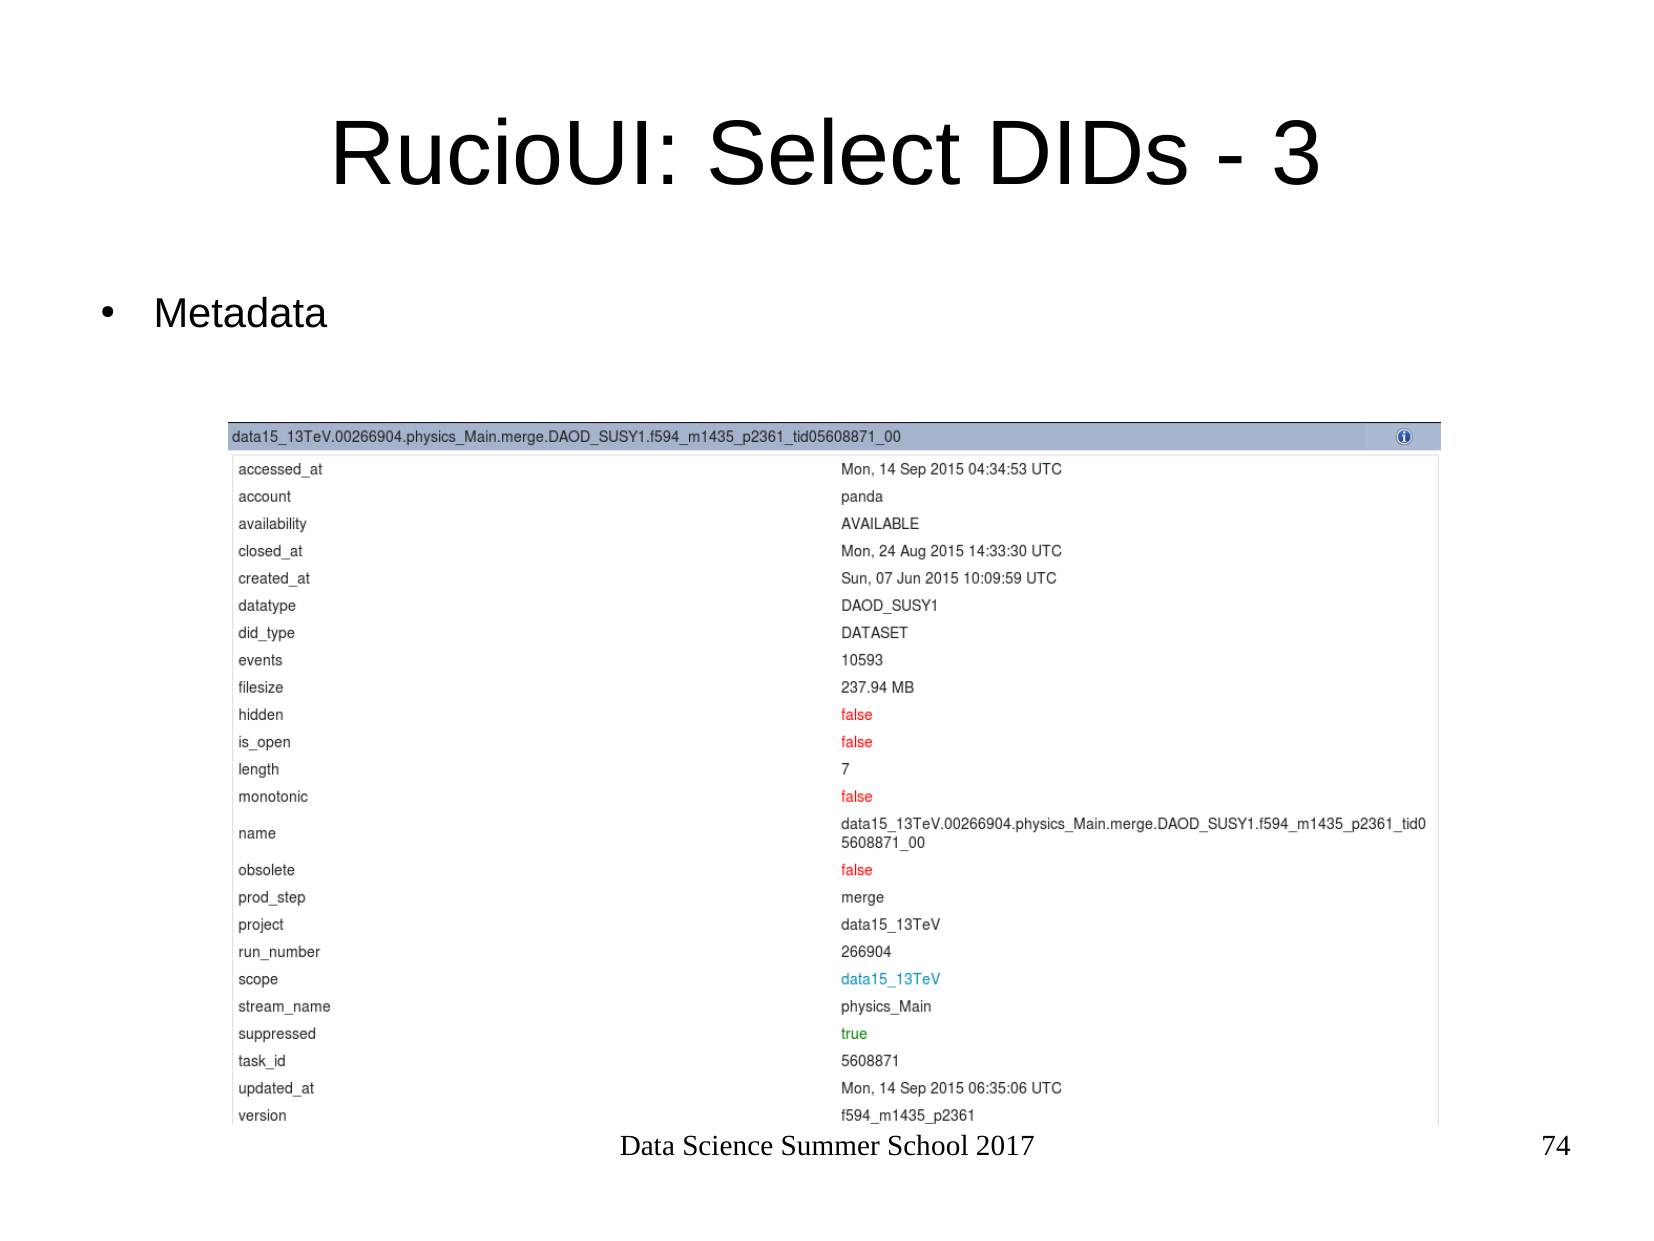

# RucioUI: Select DIDs - 3
Metadata
Data Science Summer School 2017
74